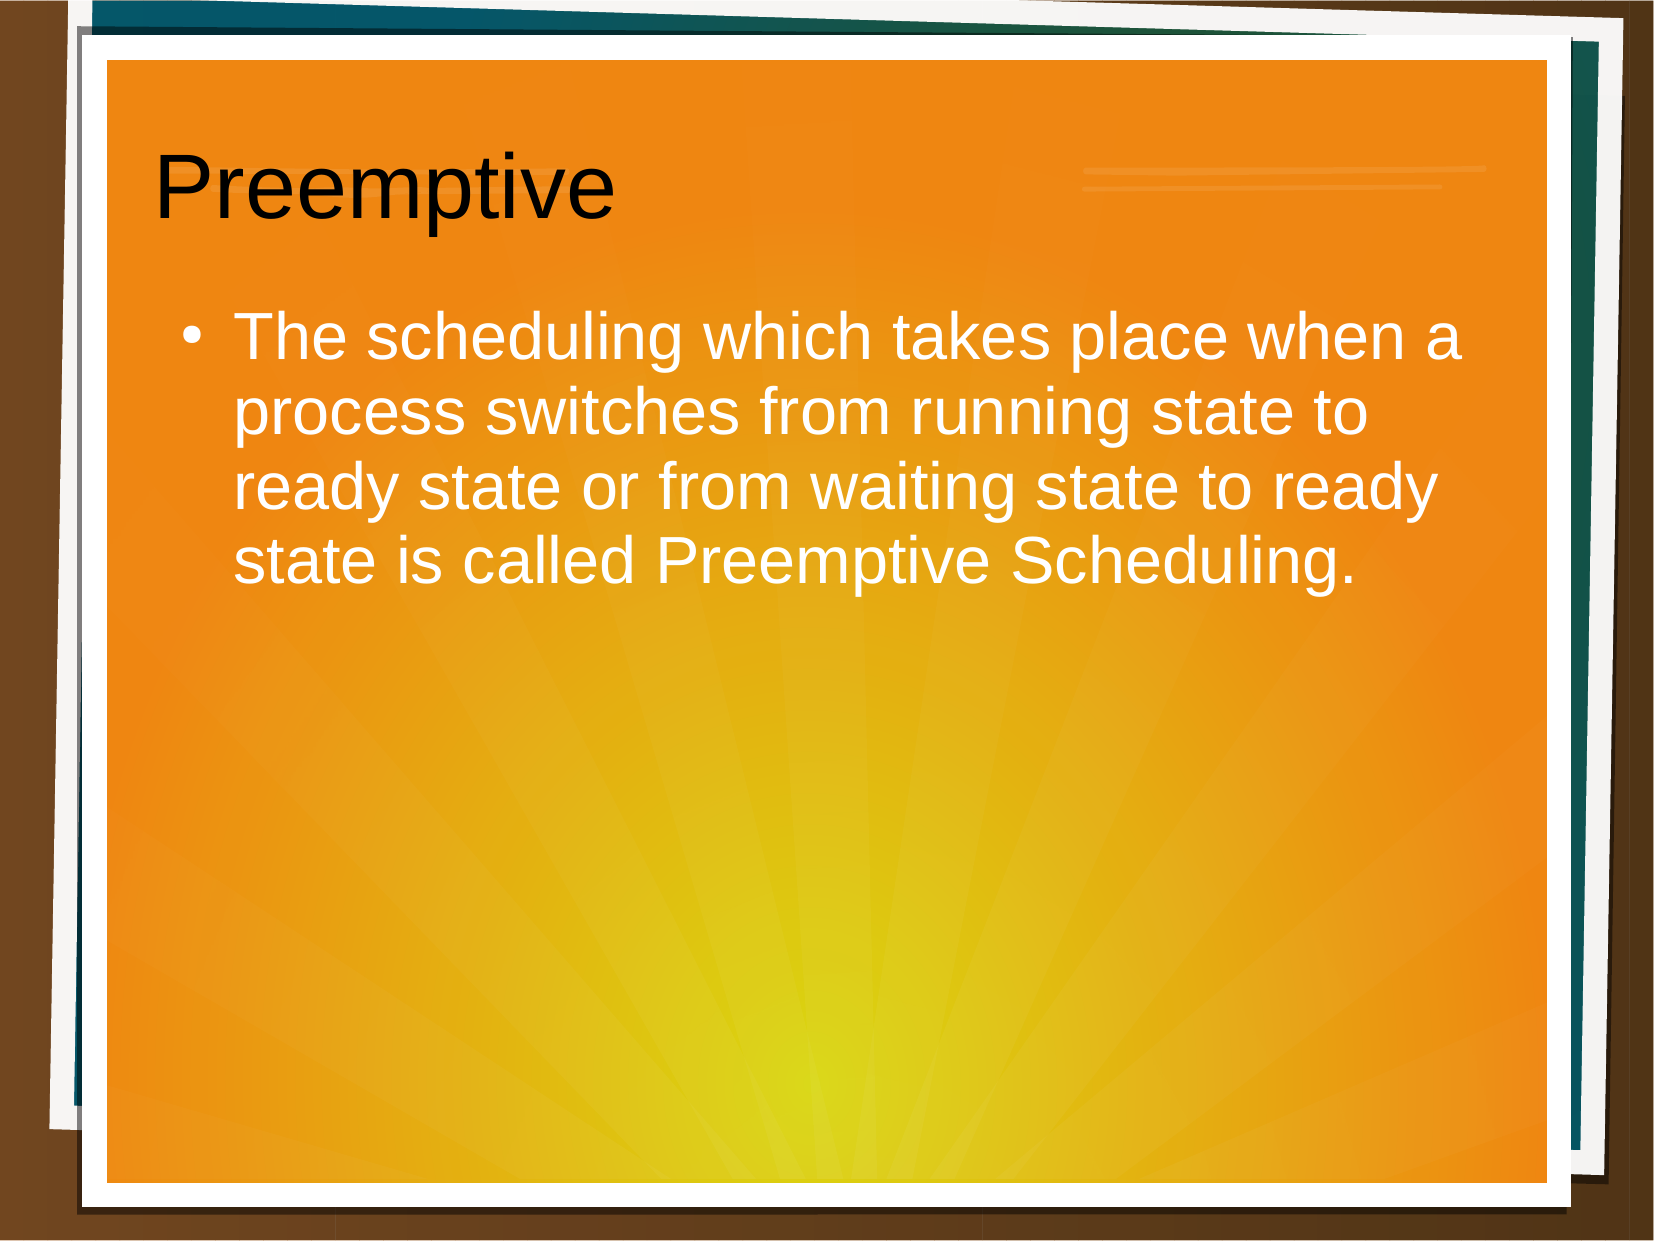

# Preemptive
The scheduling which takes place when a process switches from running state to ready state or from waiting state to ready state is called Preemptive Scheduling.